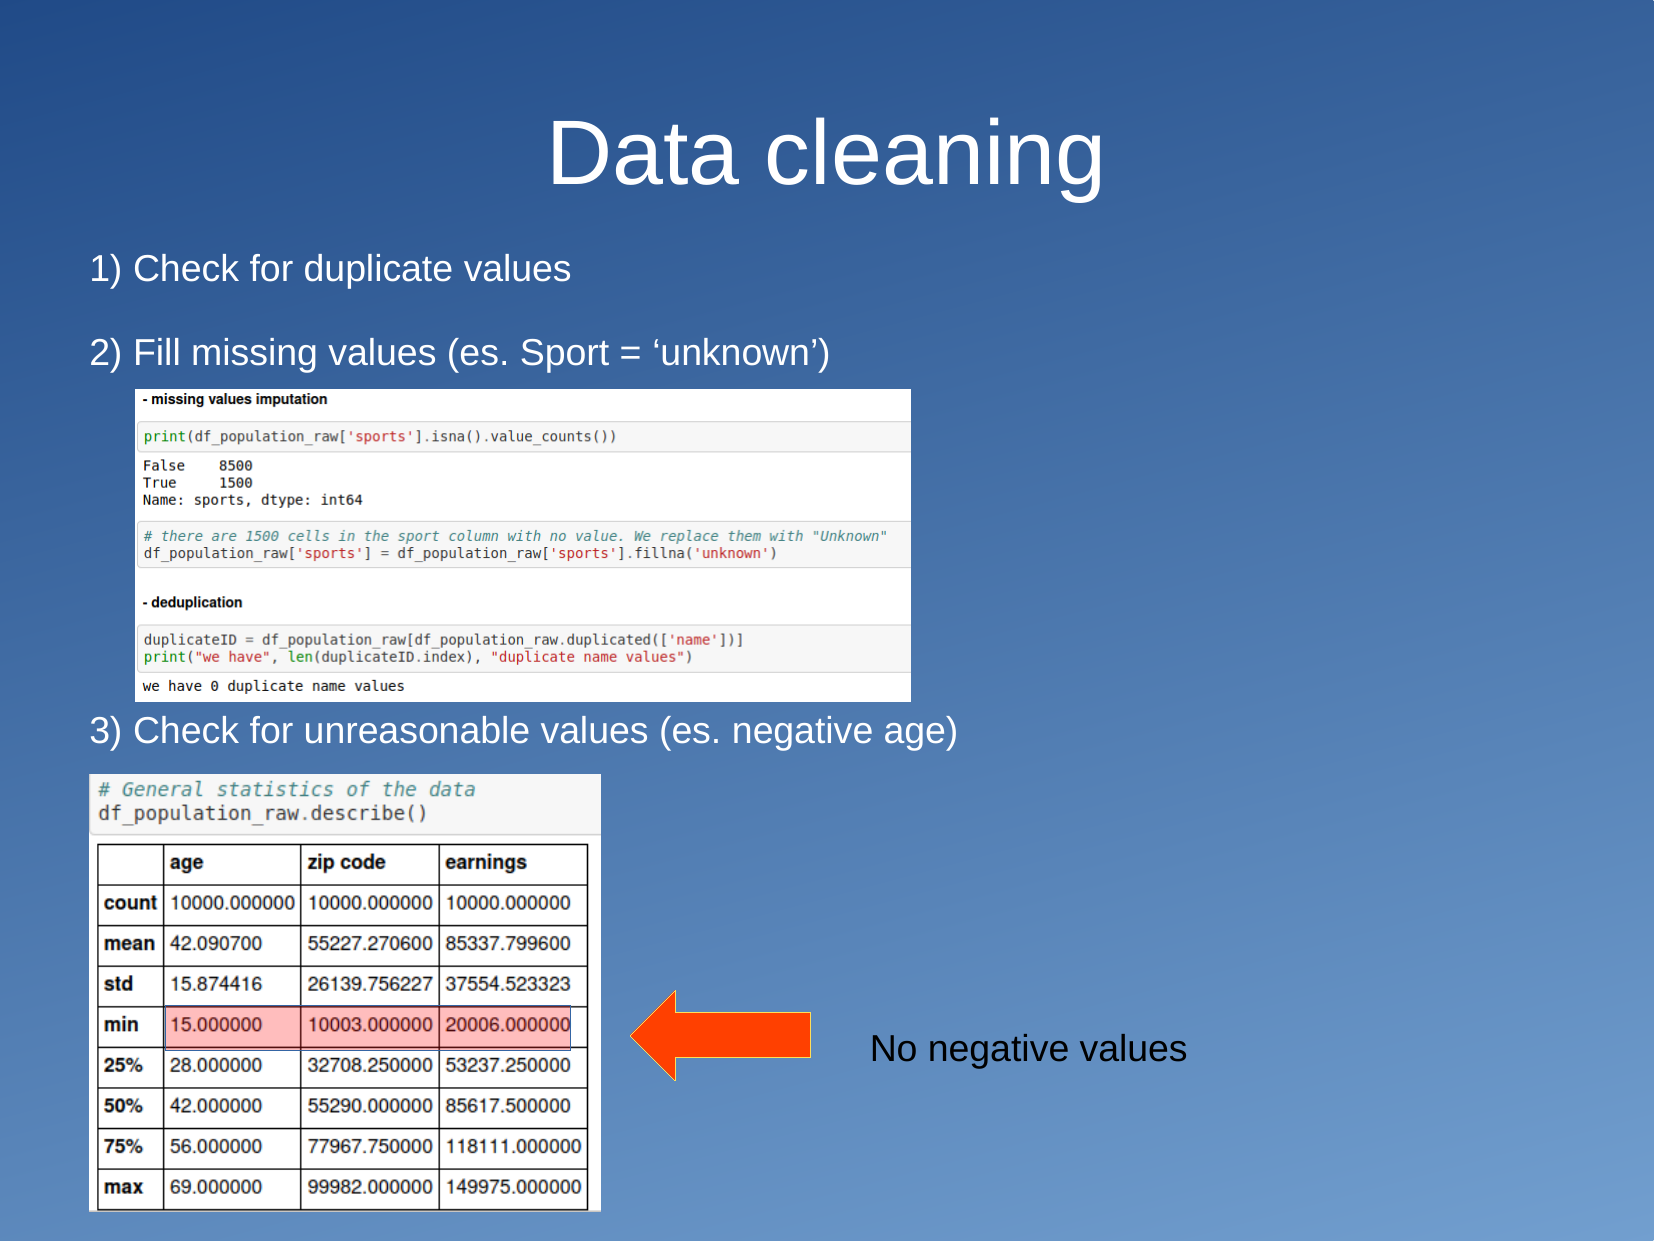

# Data cleaning
1) Check for duplicate values
2) Fill missing values (es. Sport = ‘unknown’)
3) Check for unreasonable values (es. negative age)
No negative values